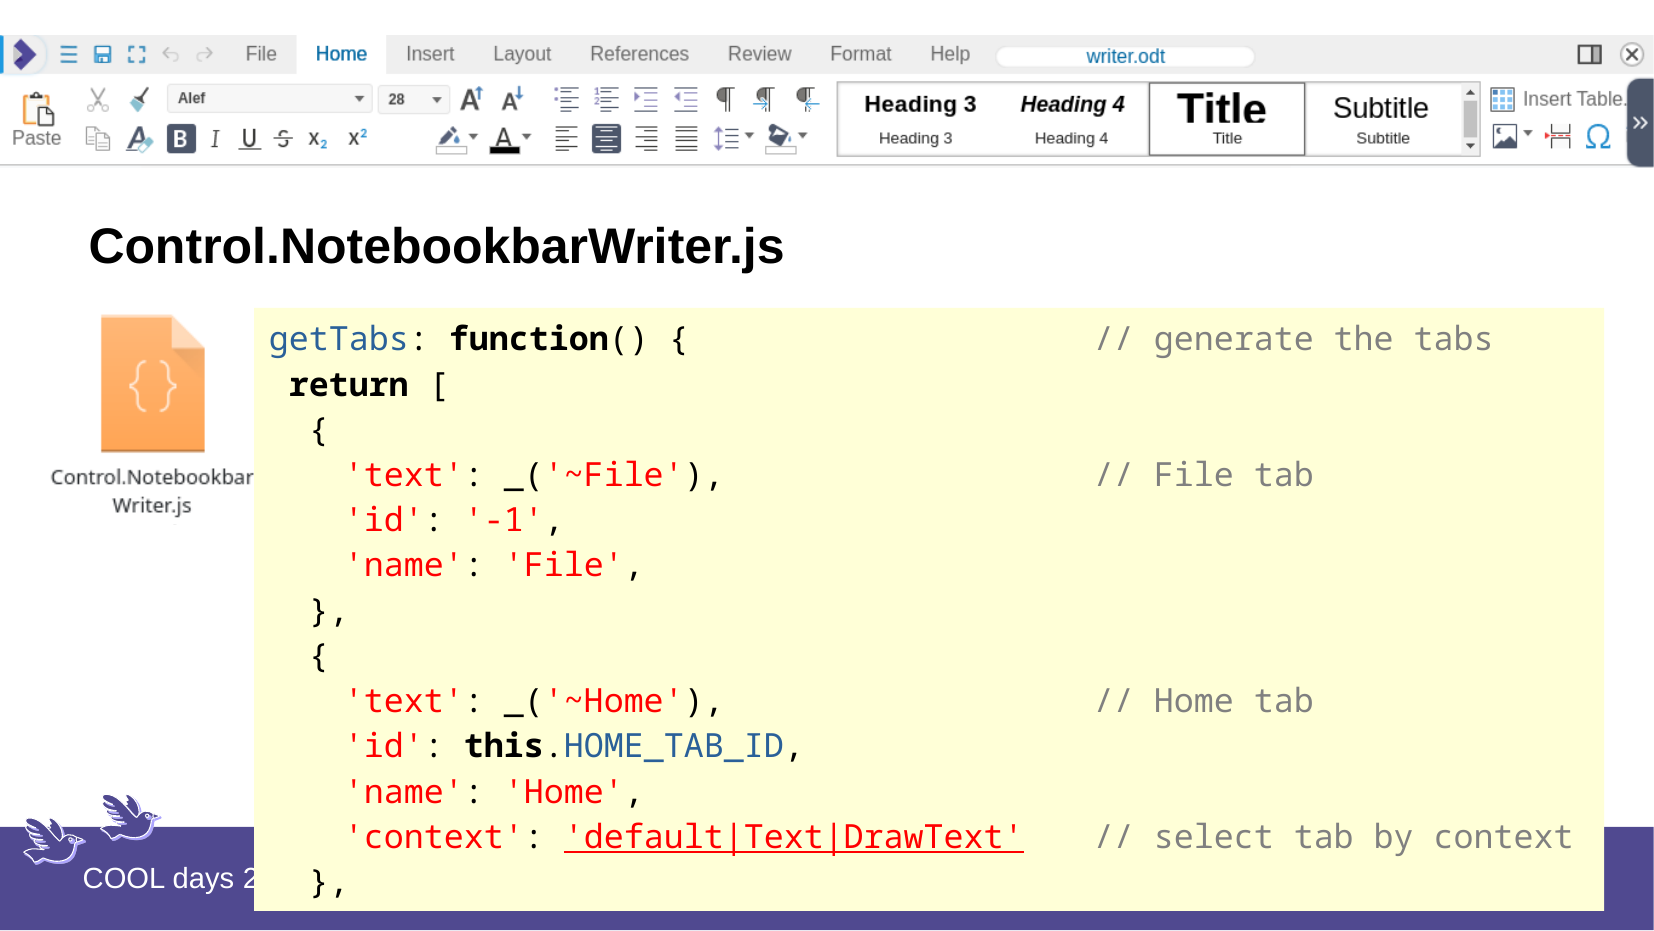

Control.NotebookbarWriter.js
getTabs: function() {						// generate the tabs
 return [
 {
	'text': _('~File'),					// File tab
	'id': '-1',
	'name': 'File',
 },
 {
	'text': _('~Home'),					// Home tab
	'id': this.HOME_TAB_ID,
	'name': 'Home',
	'context': 'default|Text|DrawText'	// select tab by context
 },